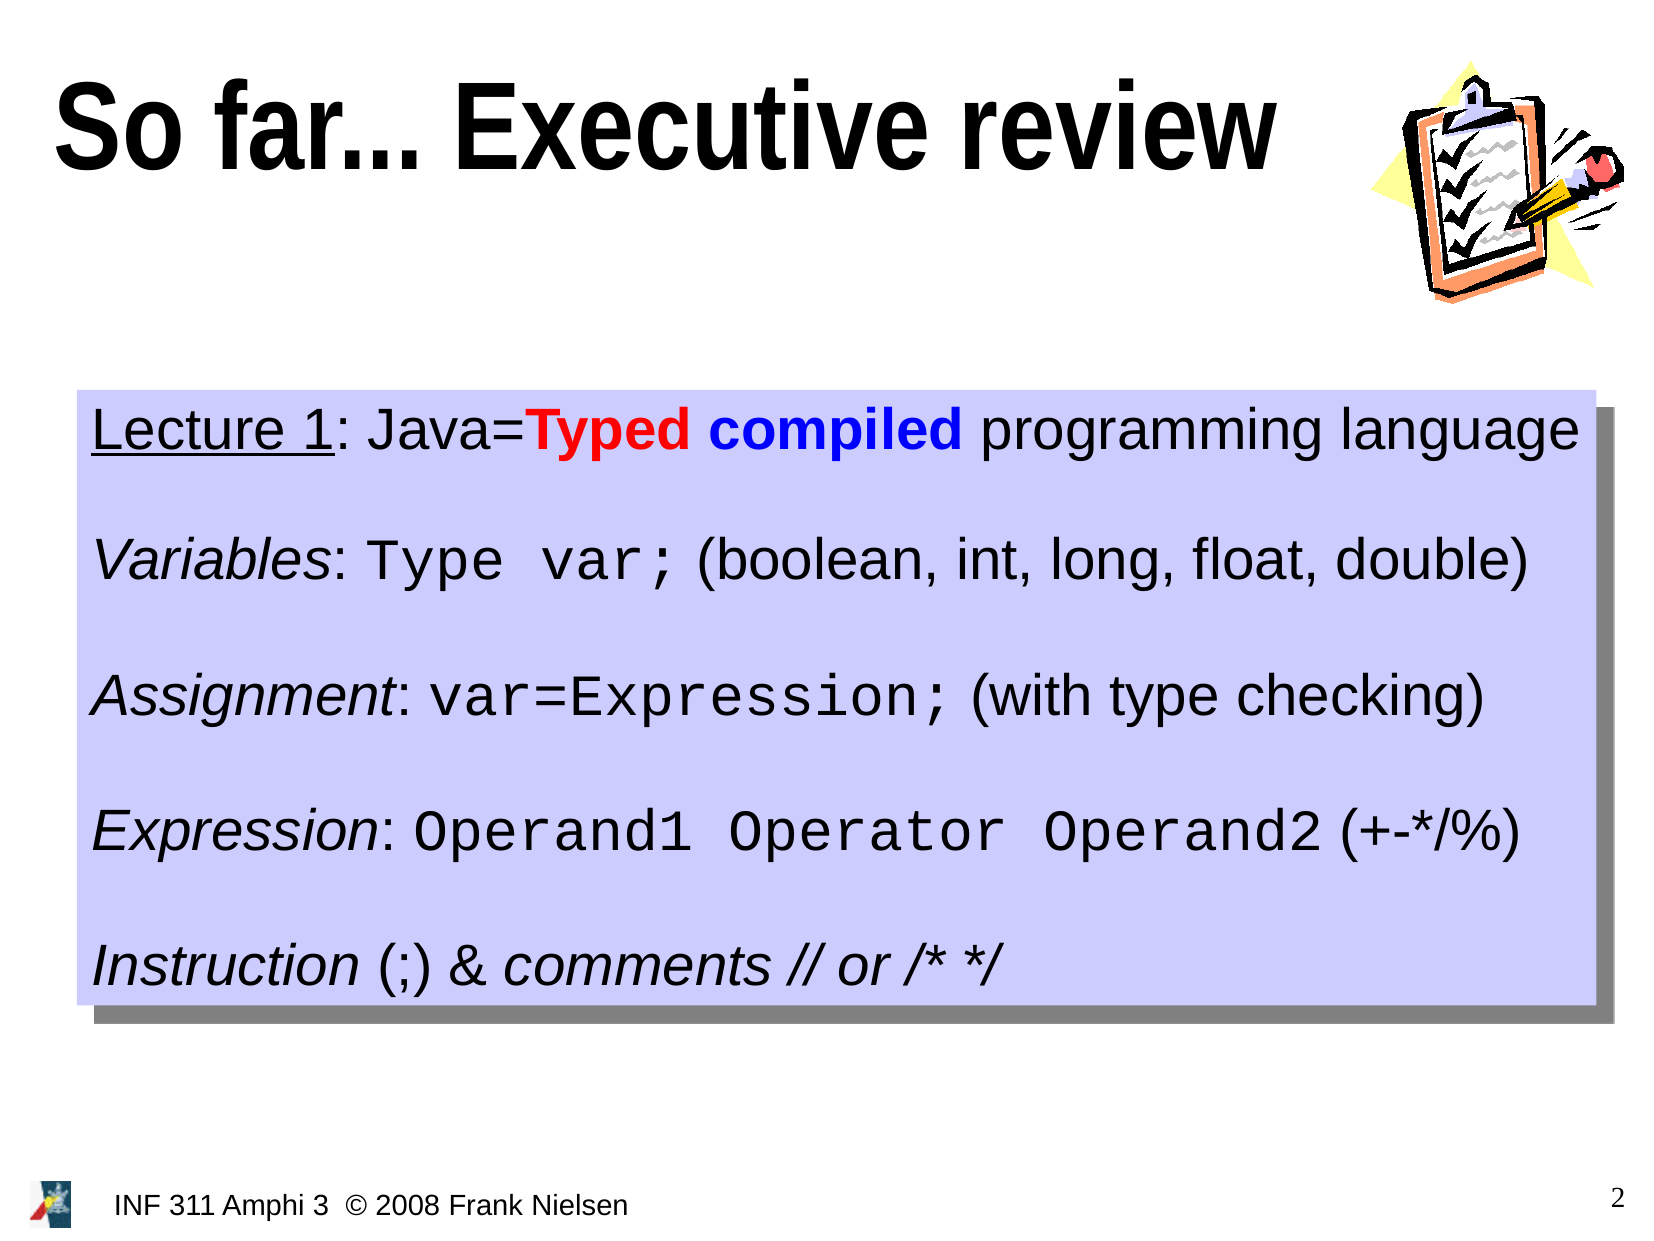

So far... Executive review
Lecture 1: Java=Typed compiled programming language
Variables: Type var; (boolean, int, long, float, double)
Assignment: var=Expression; (with type checking)
Expression: Operand1 Operator Operand2 (+-*/%)
Instruction (;) & comments // or /* */